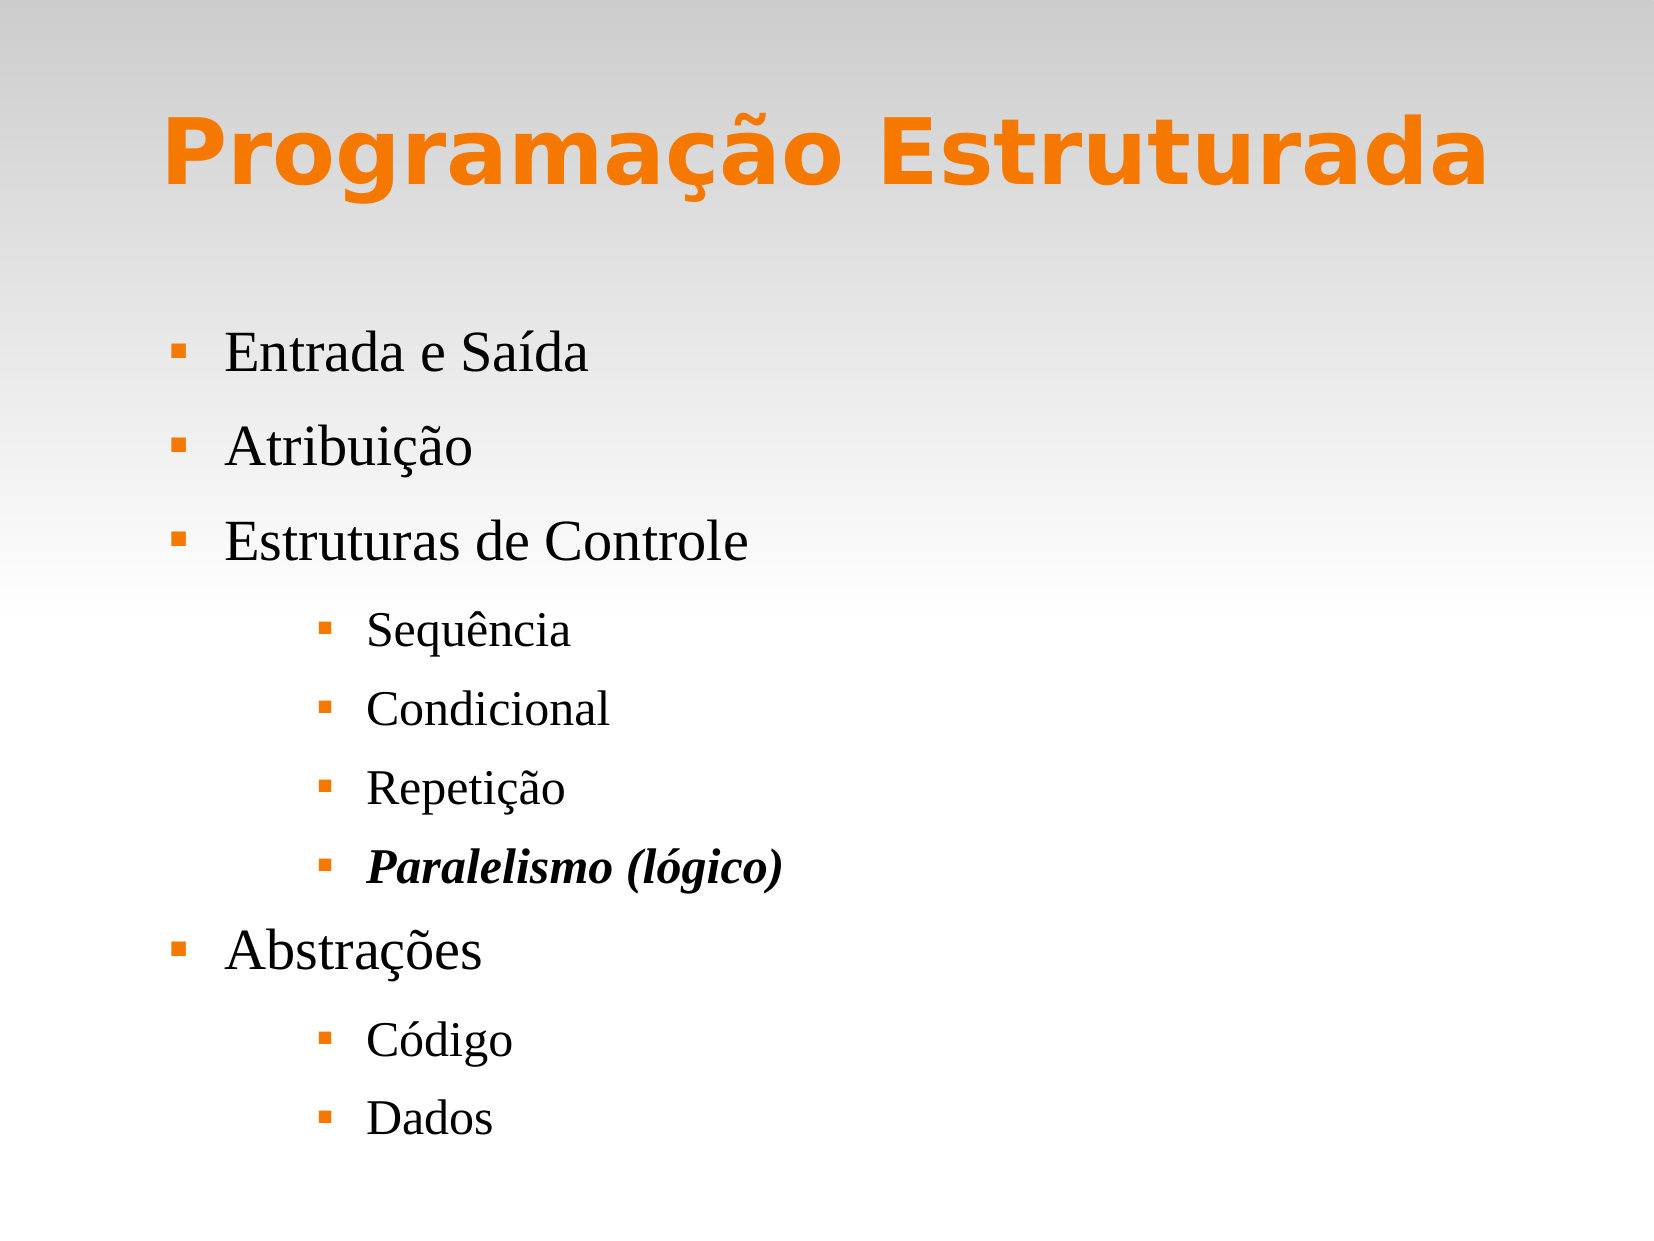

# Programação Estruturada
Entrada e Saída
Atribuição
Estruturas de Controle
Sequência
Condicional
Repetição
Paralelismo (lógico)
Abstrações
Código
Dados